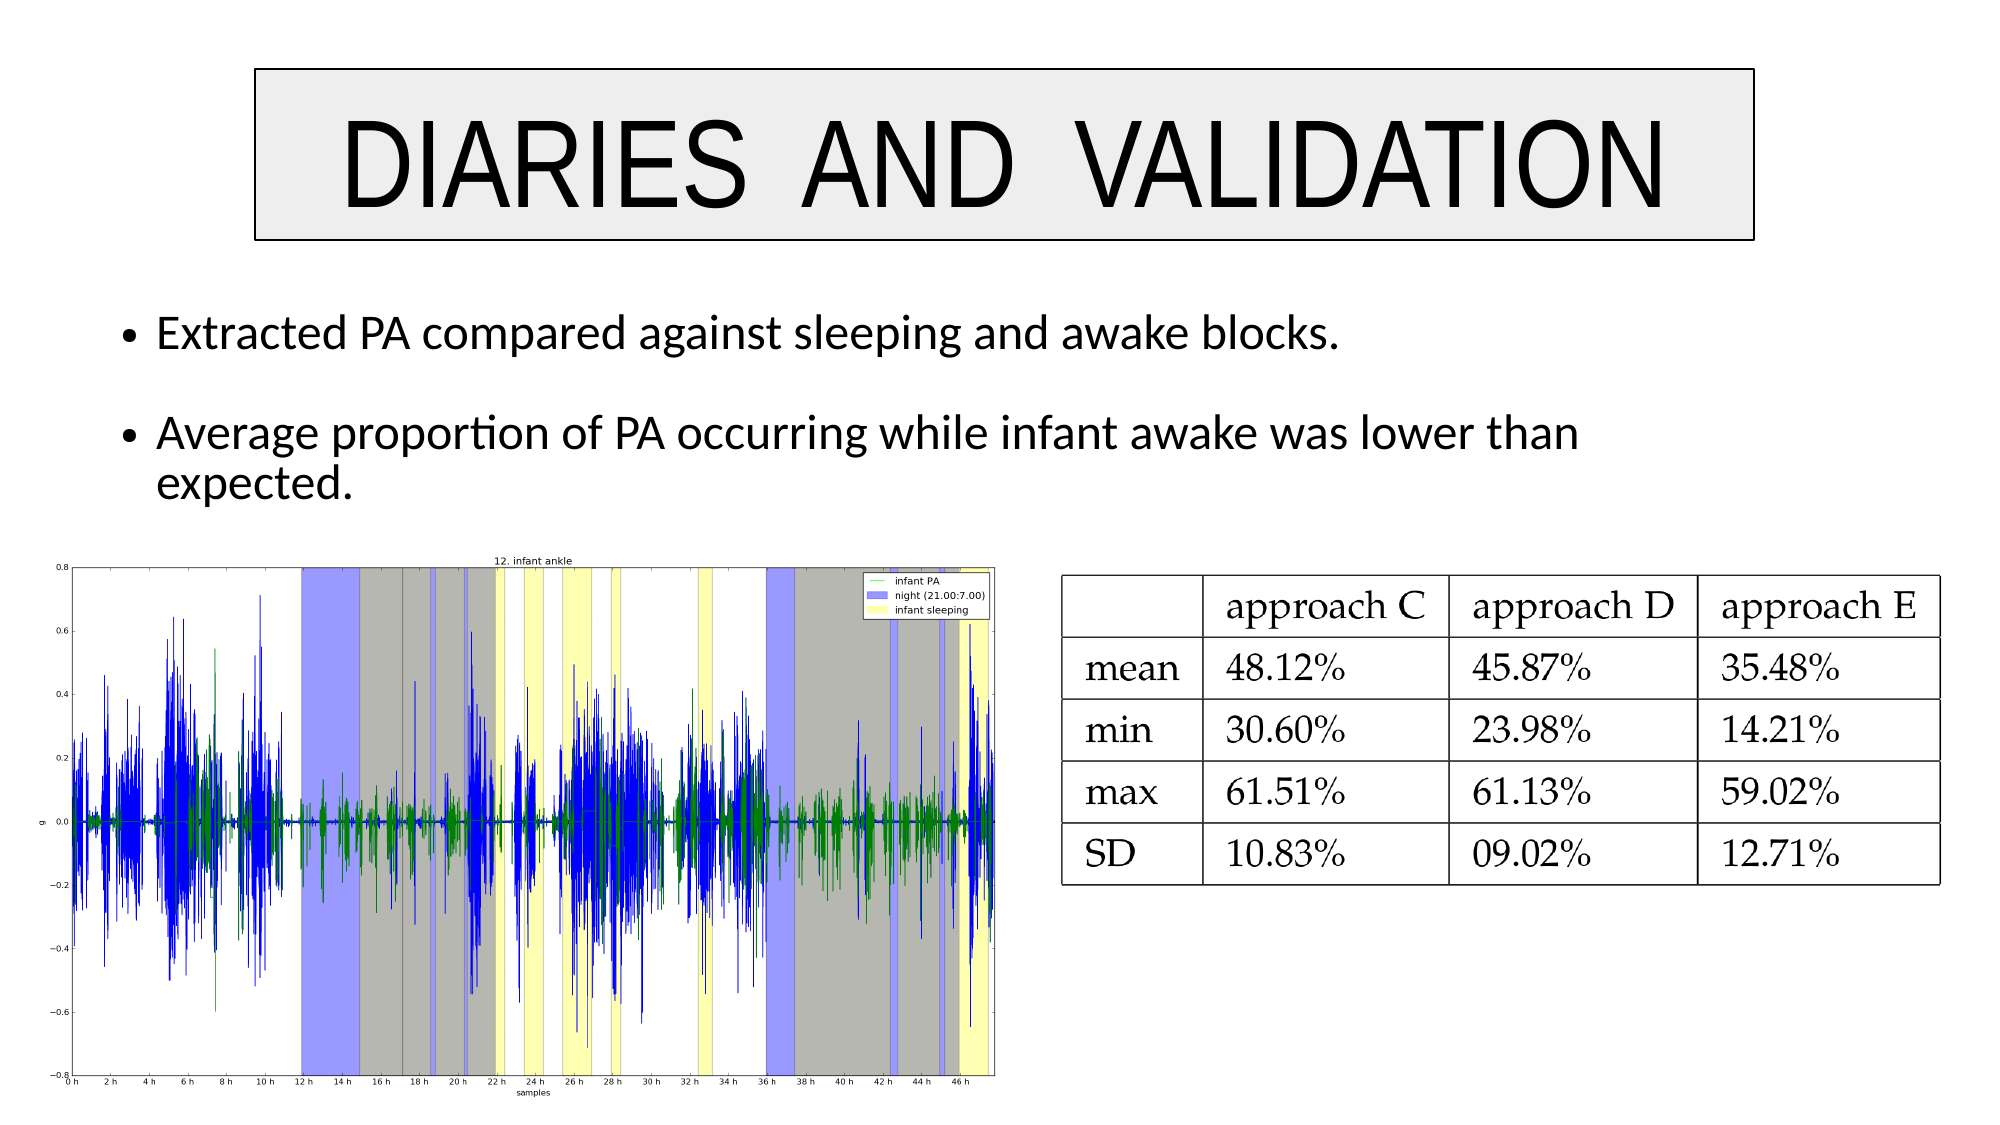

DIARIES AND VALIDATION
Extracted PA compared against sleeping and awake blocks.
Average proportion of PA occurring while infant awake was lower than
expected.